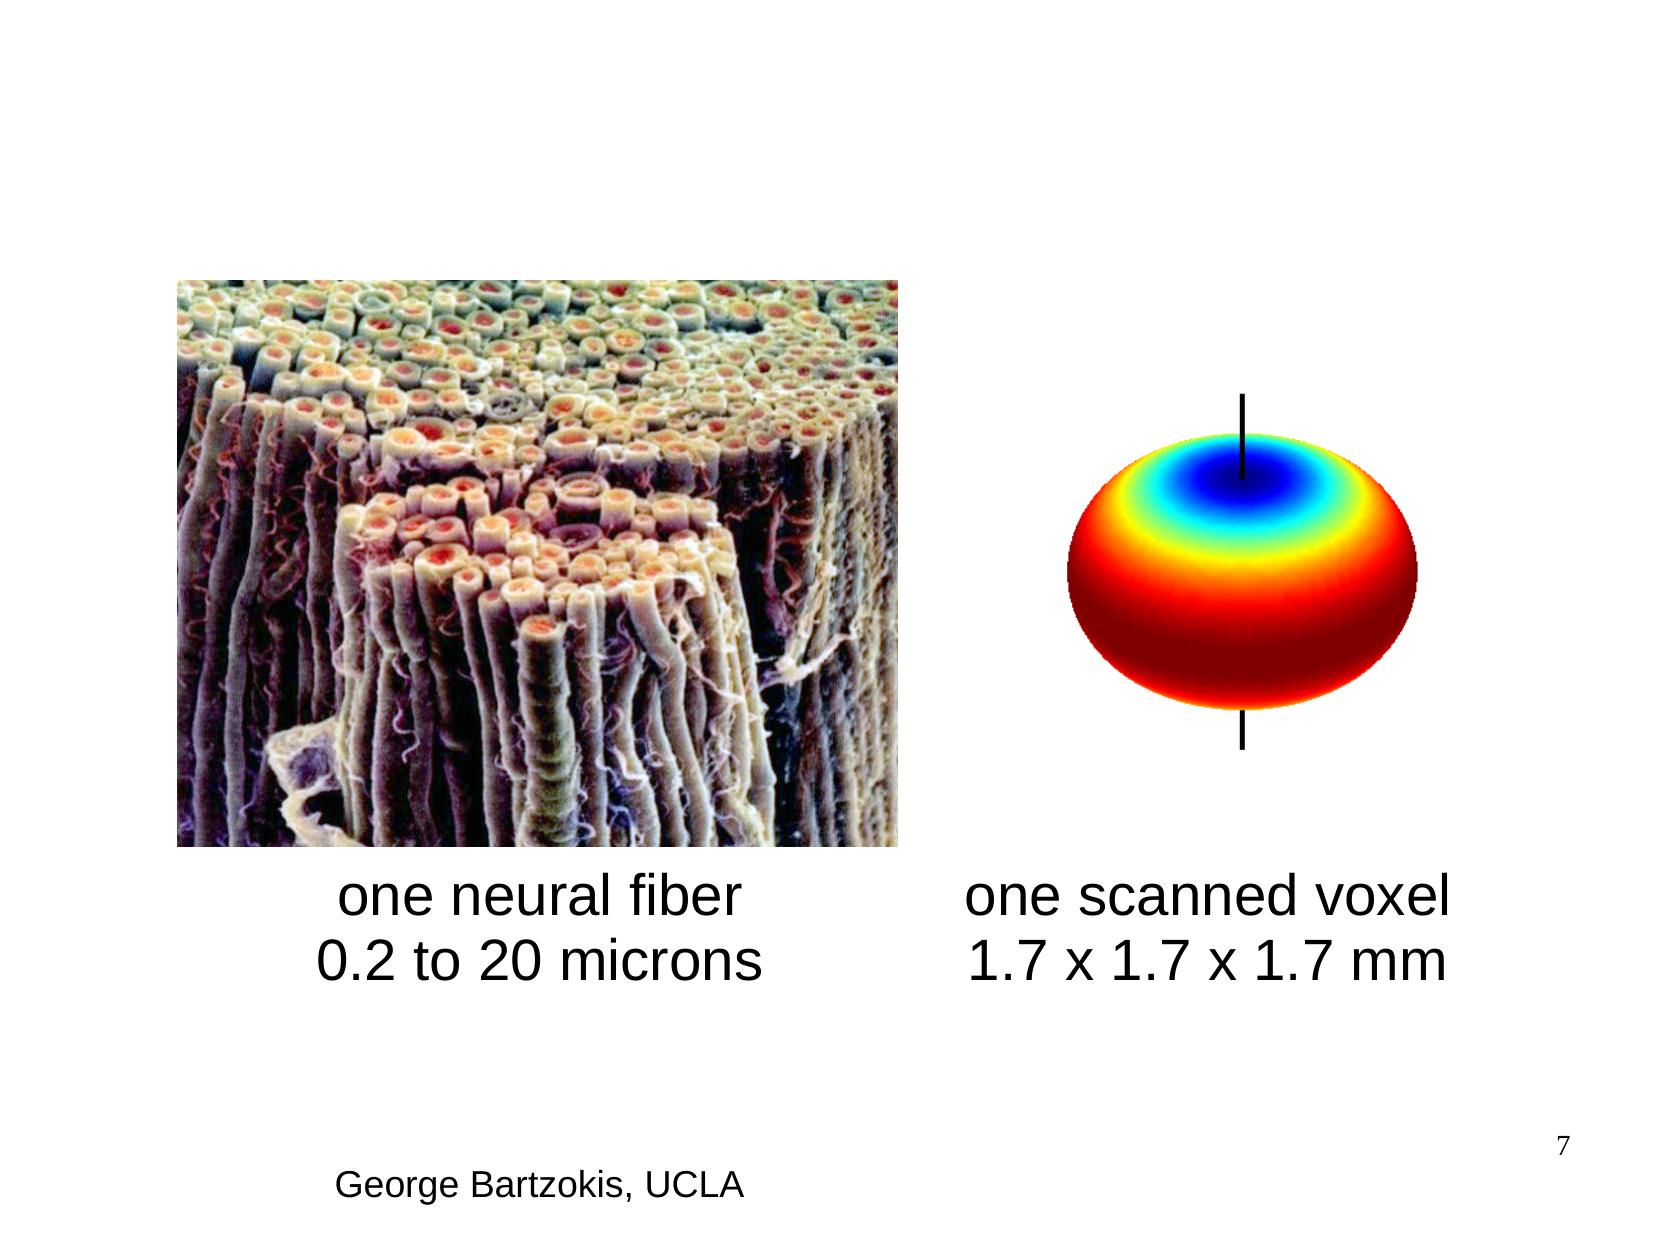

# one neural fiber 0.2 to 20 microns
one scanned voxel
1.7 x 1.7 x 1.7 mm
7
George Bartzokis, UCLA